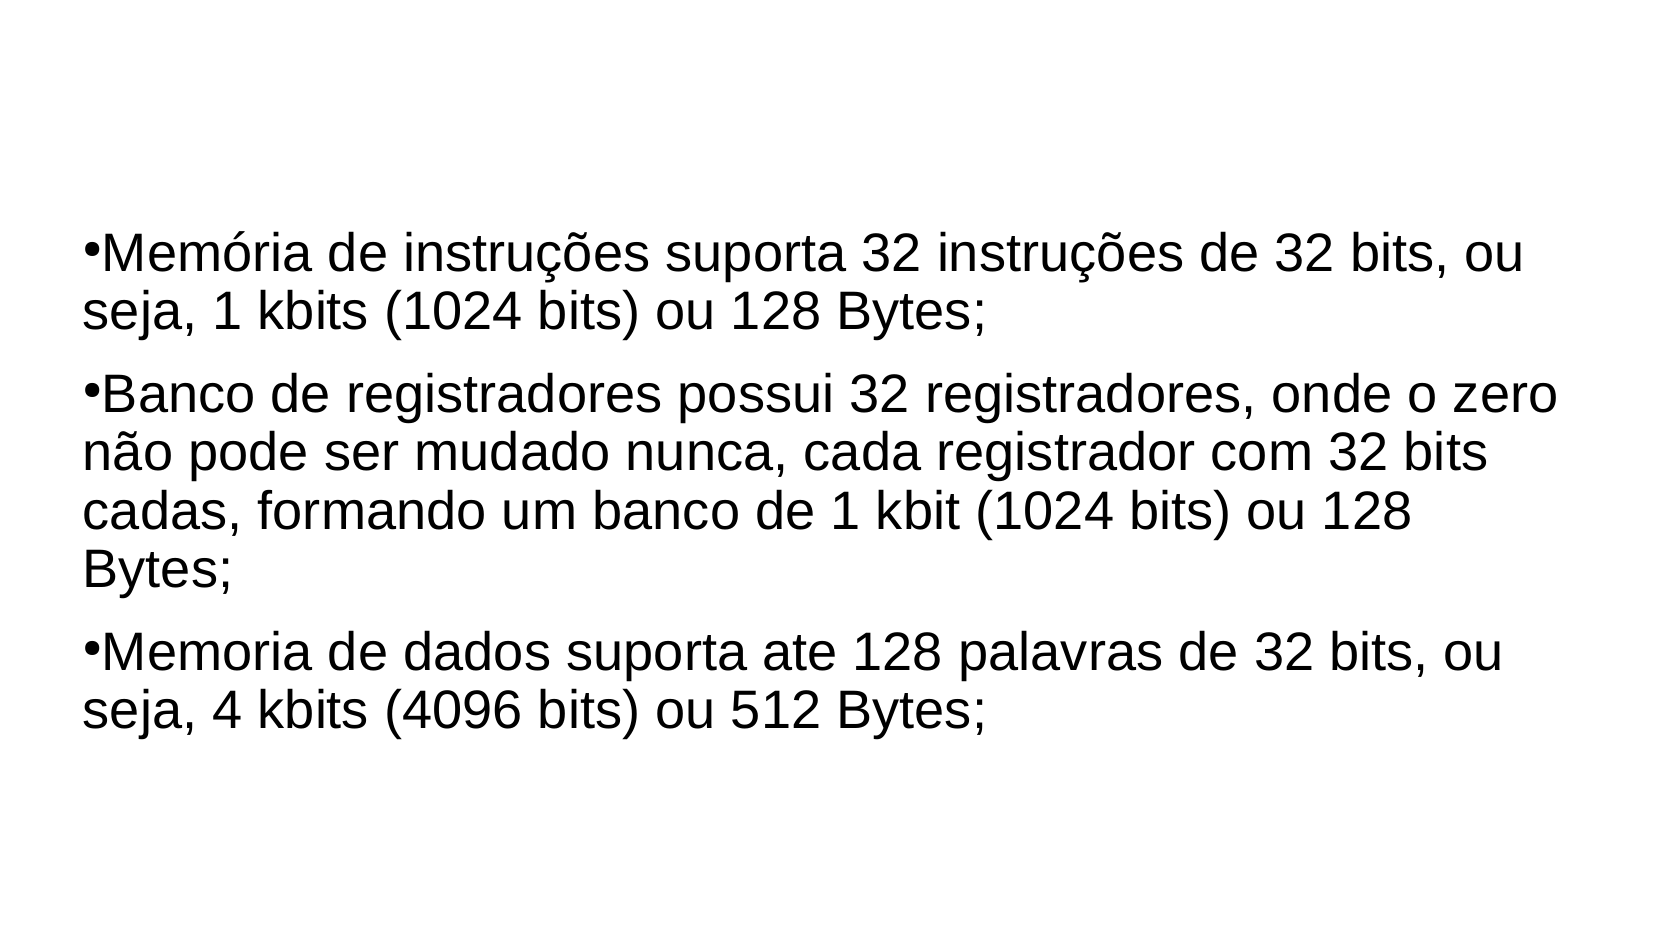

# Especificações
Memória de instruções suporta 32 instruções de 32 bits, ou seja, 1 kbits (1024 bits) ou 128 Bytes;
Banco de registradores possui 32 registradores, onde o zero não pode ser mudado nunca, cada registrador com 32 bits cadas, formando um banco de 1 kbit (1024 bits) ou 128 Bytes;
Memoria de dados suporta ate 128 palavras de 32 bits, ou seja, 4 kbits (4096 bits) ou 512 Bytes;